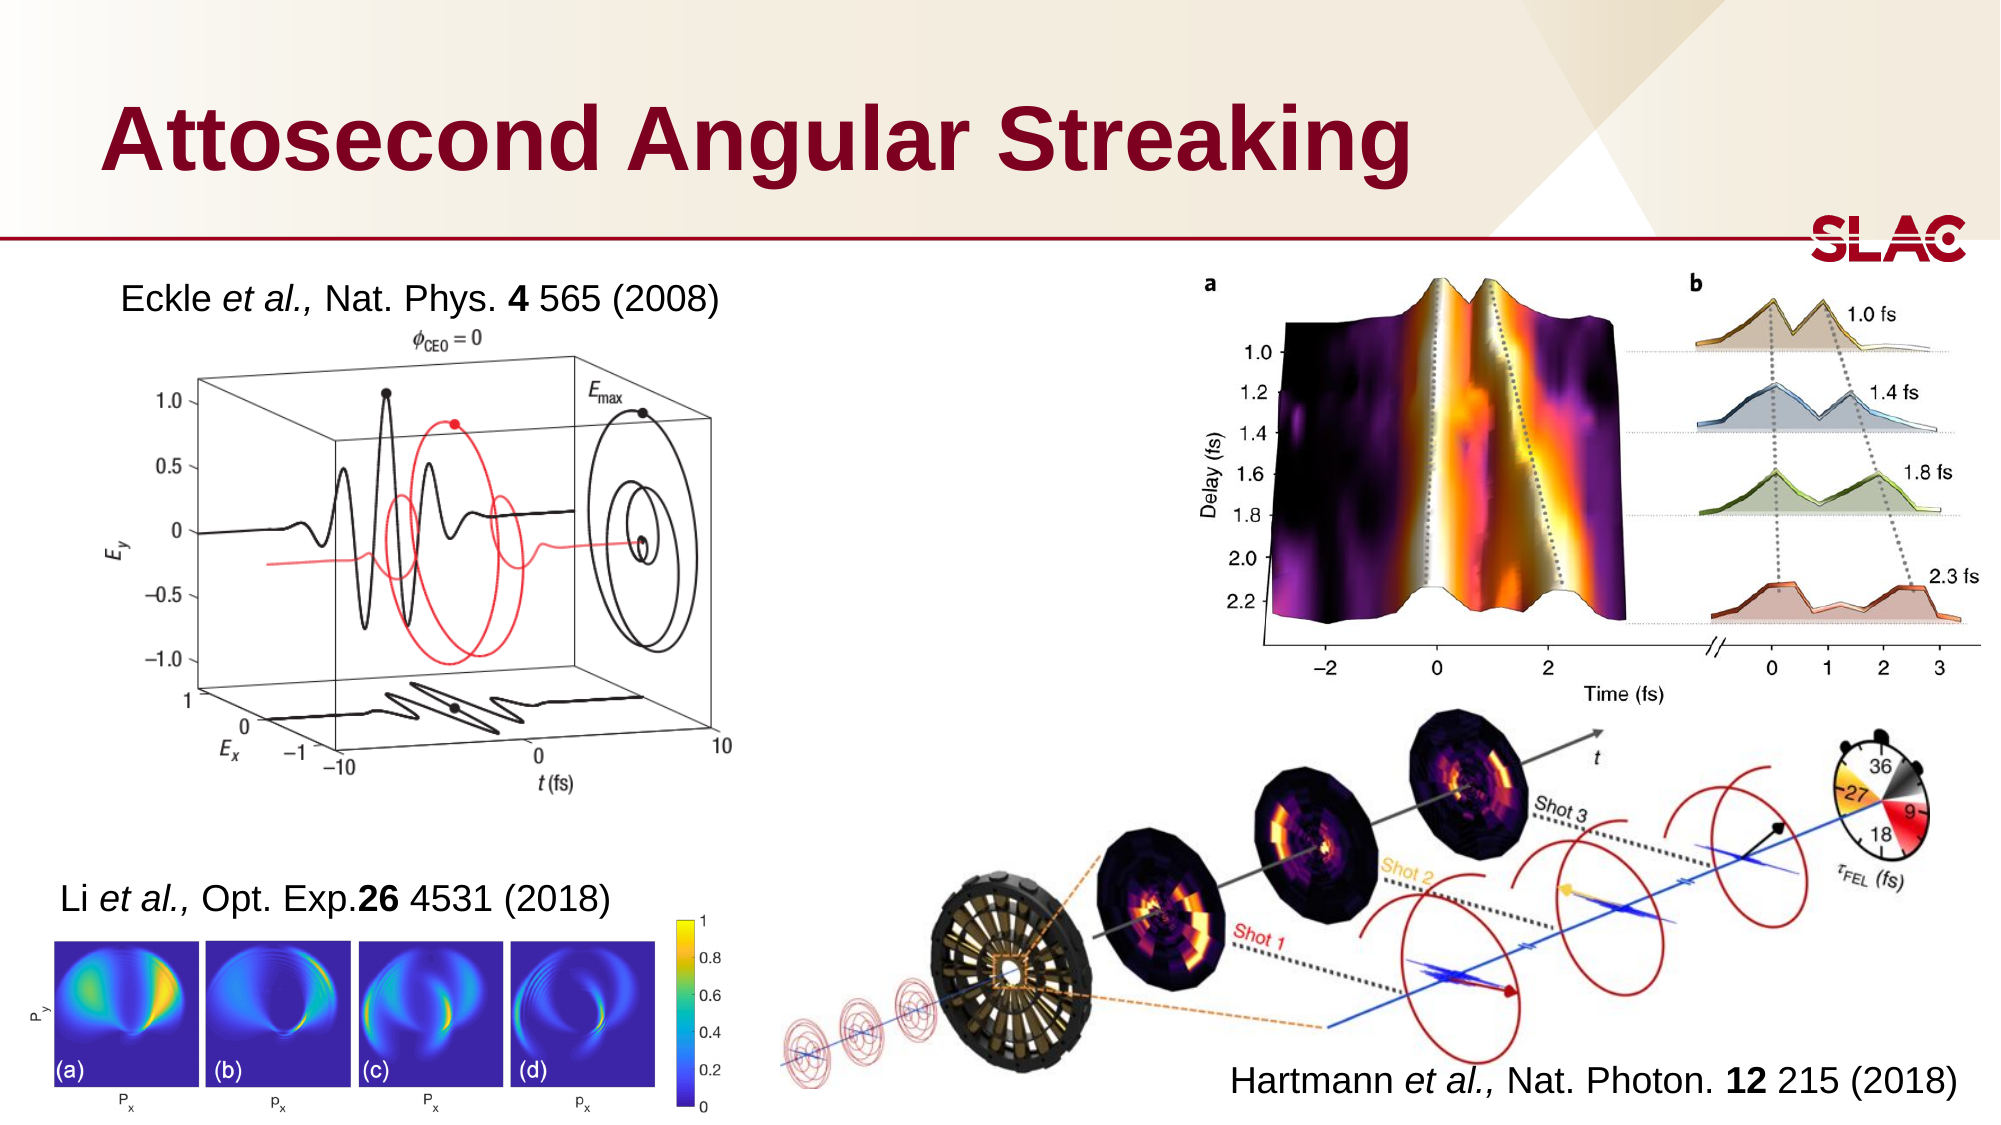

# Attosecond Angular Streaking
Eckle et al., Nat. Phys. 4 565 (2008)
Li et al., Opt. Exp.26 4531 (2018)
Hartmann et al., Nat. Photon. 12 215 (2018)